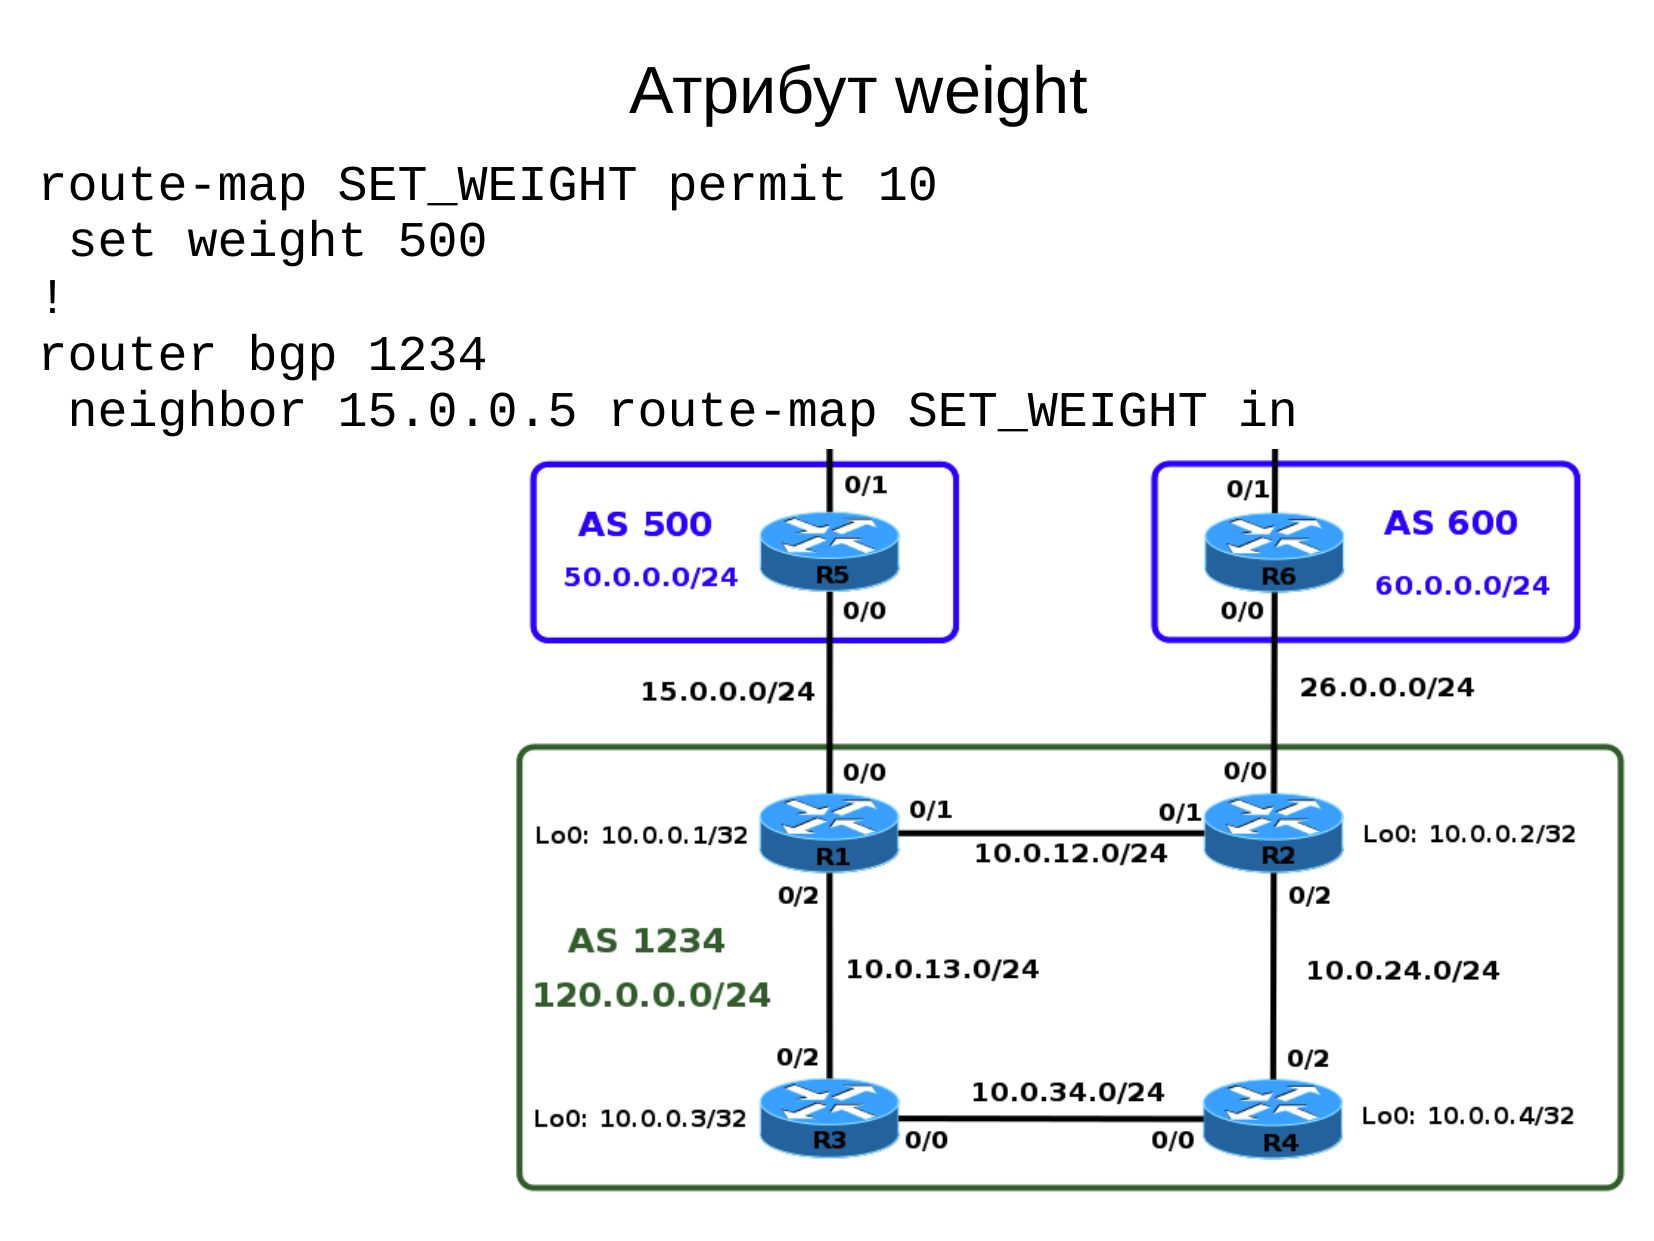

# Атрибут weight
route-map SET_WEIGHT permit 10
 set weight 500
!
router bgp 1234
 neighbor 15.0.0.5 route-map SET_WEIGHT in